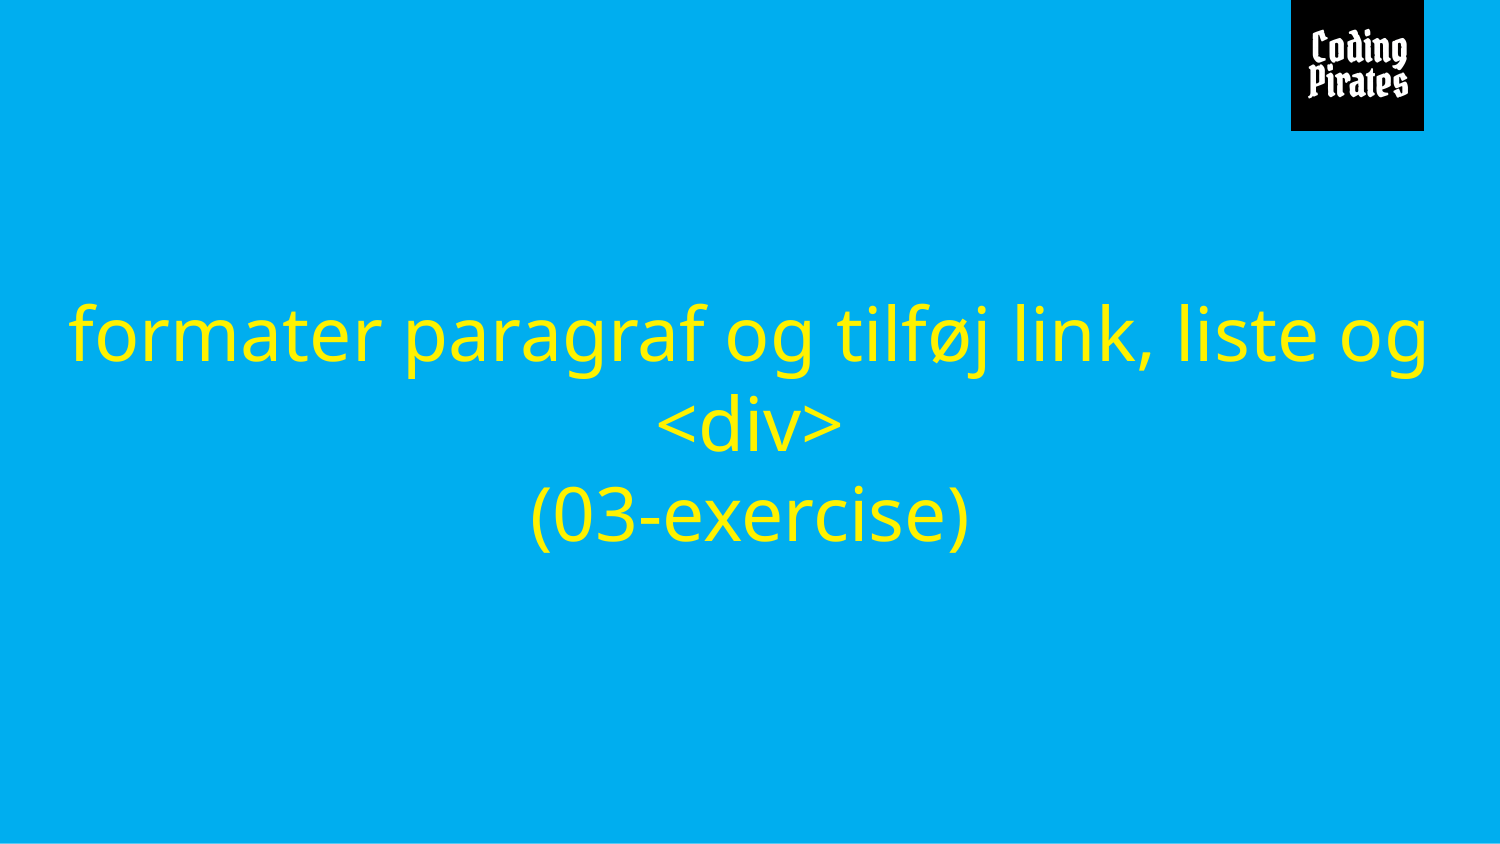

# formater paragraf og tilføj link, liste og <div> (03-exercise)